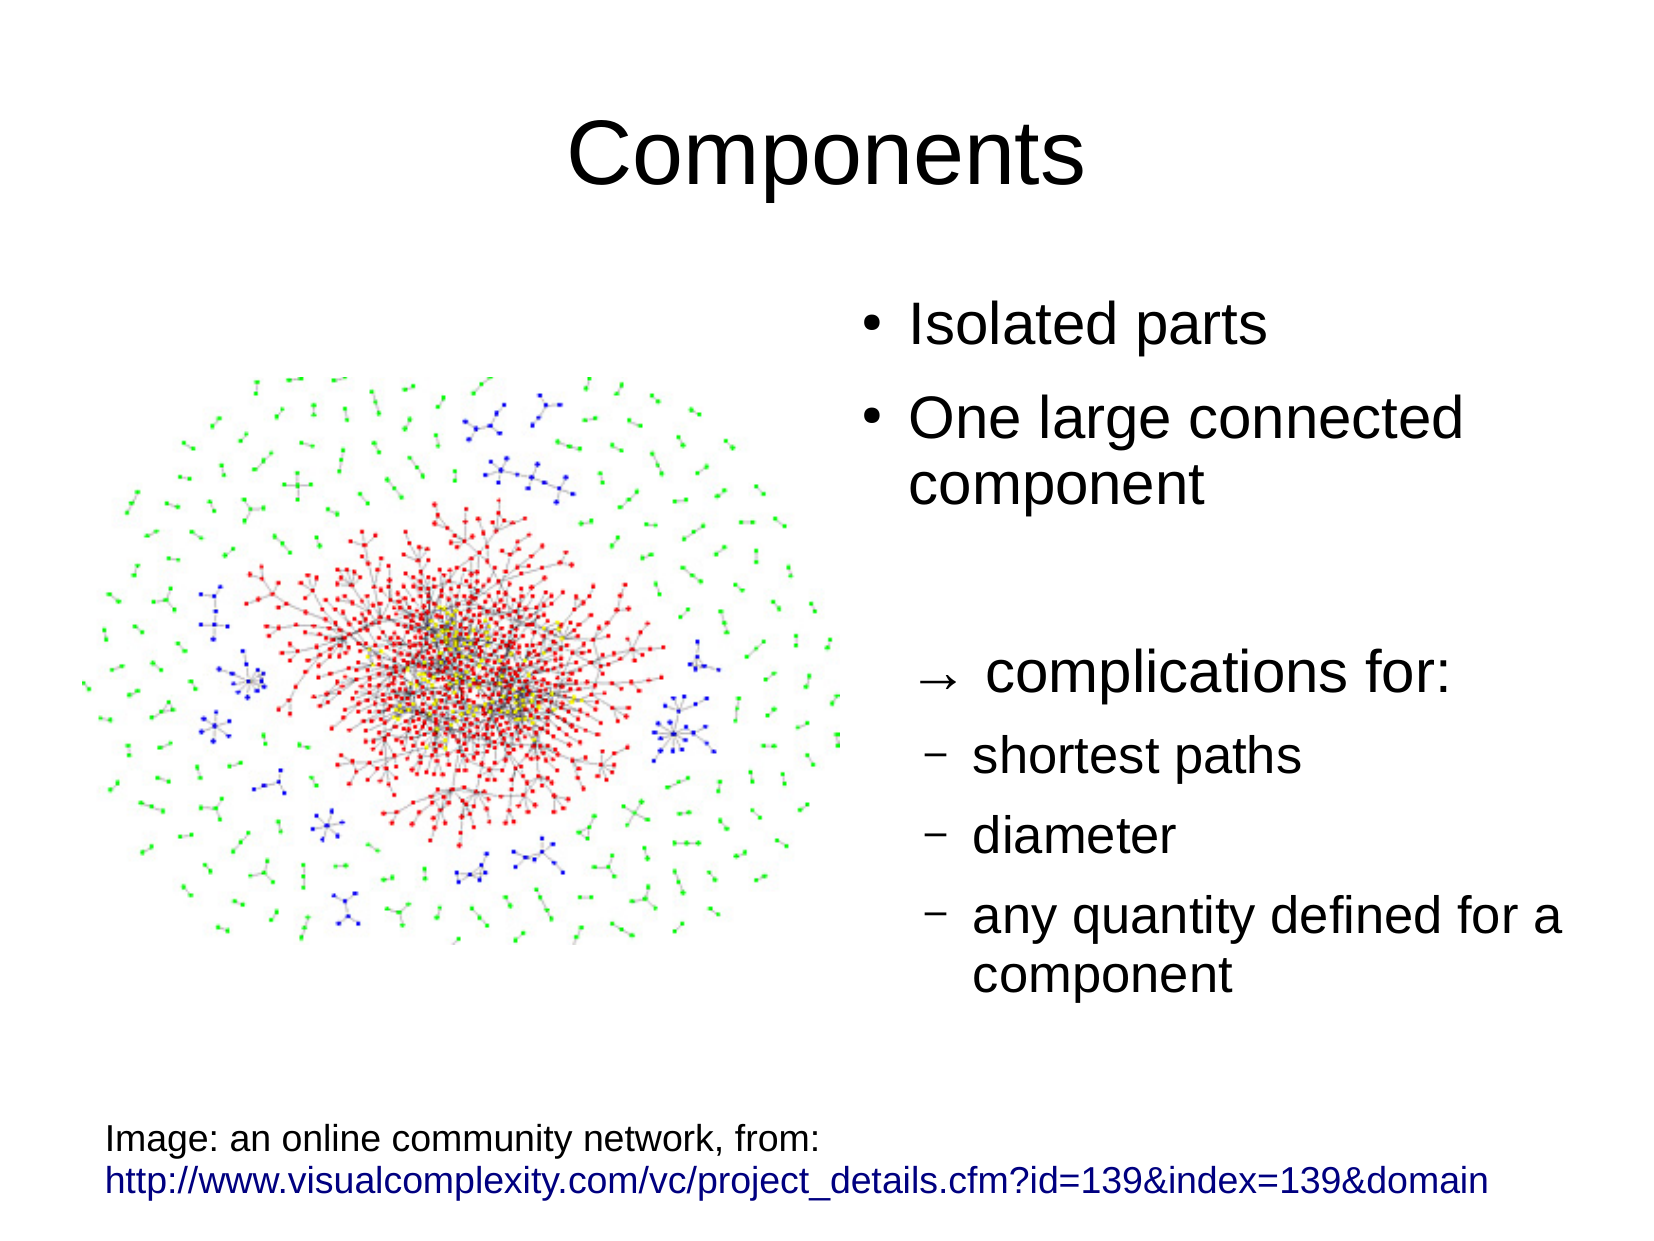

# Components
Isolated parts
One large connected component
→ complications for:
shortest paths
diameter
any quantity defined for a component
Image: an online community network, from: http://www.visualcomplexity.com/vc/project_details.cfm?id=139&index=139&domain